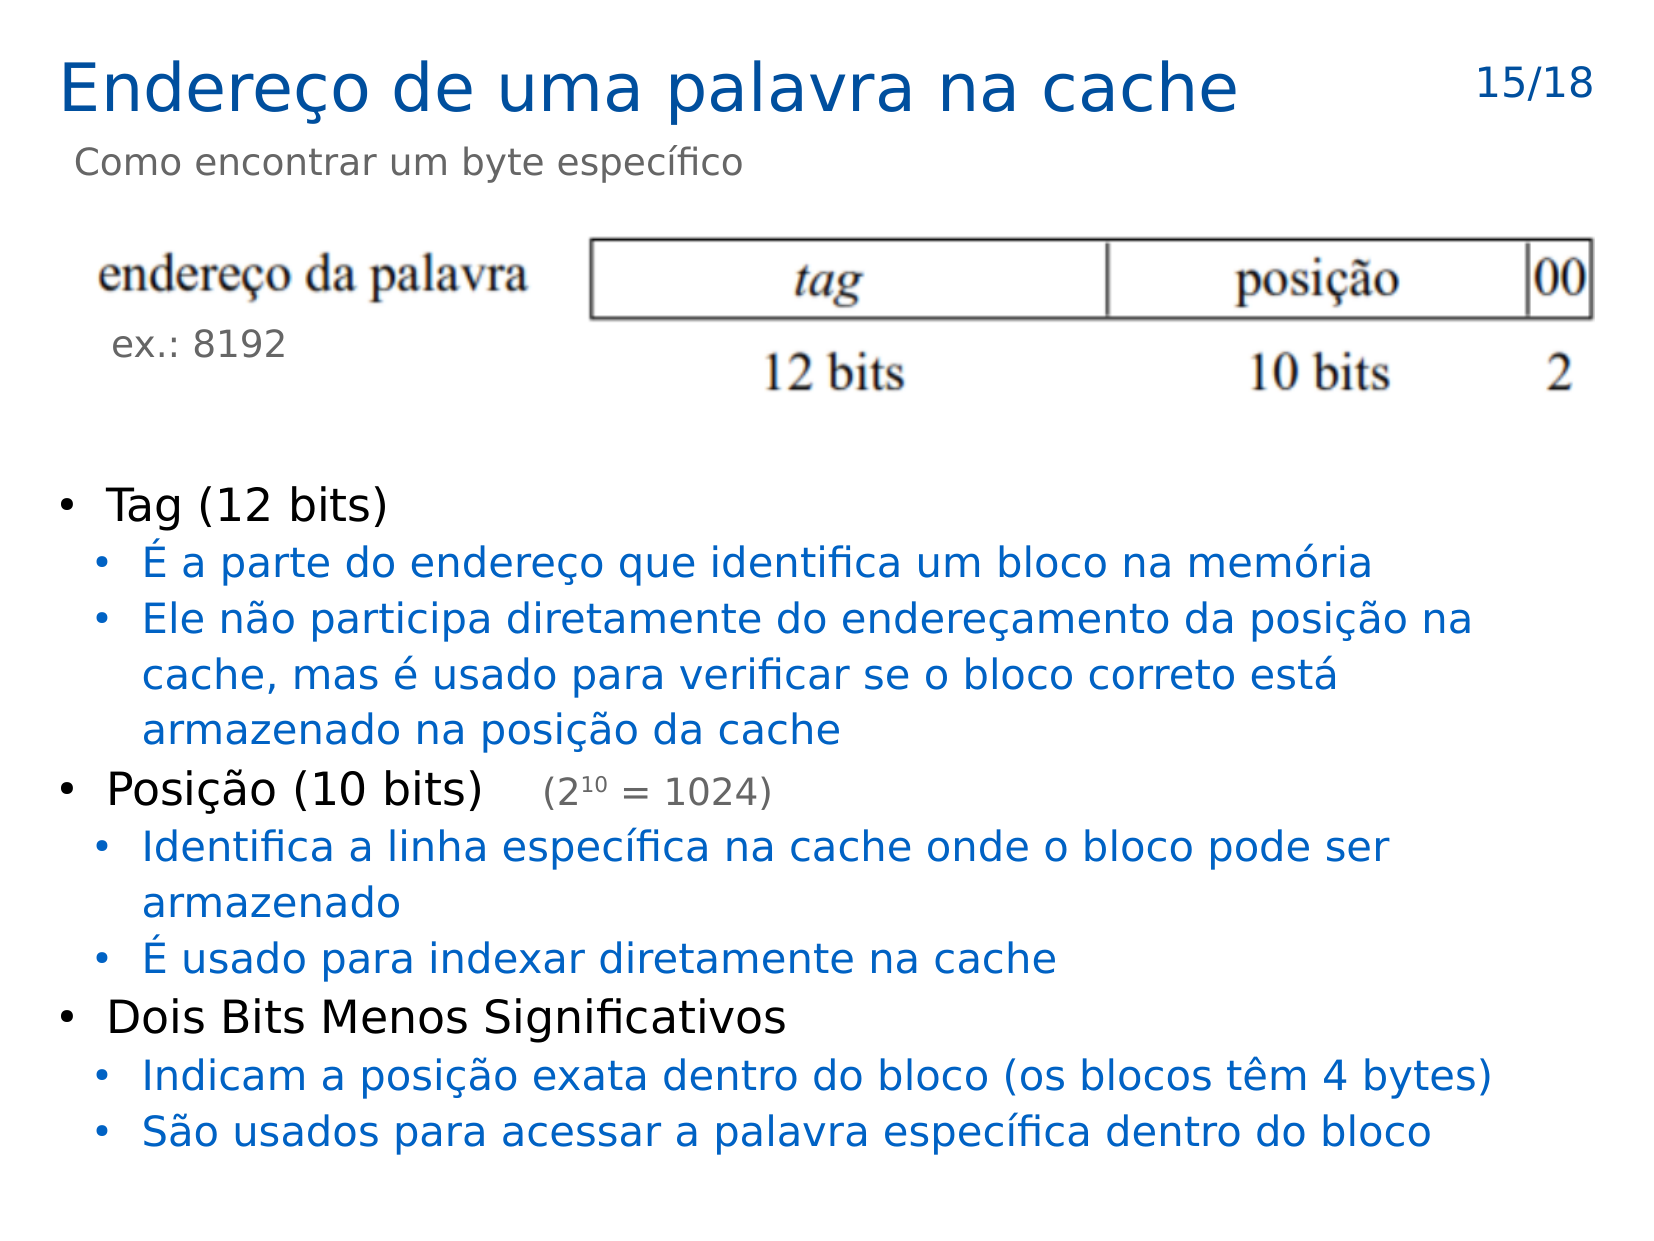

# Endereço de uma palavra na cache
15
Como encontrar um byte específico
ex.: 8192
Tag (12 bits)
É a parte do endereço que identifica um bloco na memória
Ele não participa diretamente do endereçamento da posição na cache, mas é usado para verificar se o bloco correto está armazenado na posição da cache
Posição (10 bits) (210 = 1024)
Identifica a linha específica na cache onde o bloco pode ser armazenado
É usado para indexar diretamente na cache
Dois Bits Menos Significativos
Indicam a posição exata dentro do bloco (os blocos têm 4 bytes)
São usados para acessar a palavra específica dentro do bloco